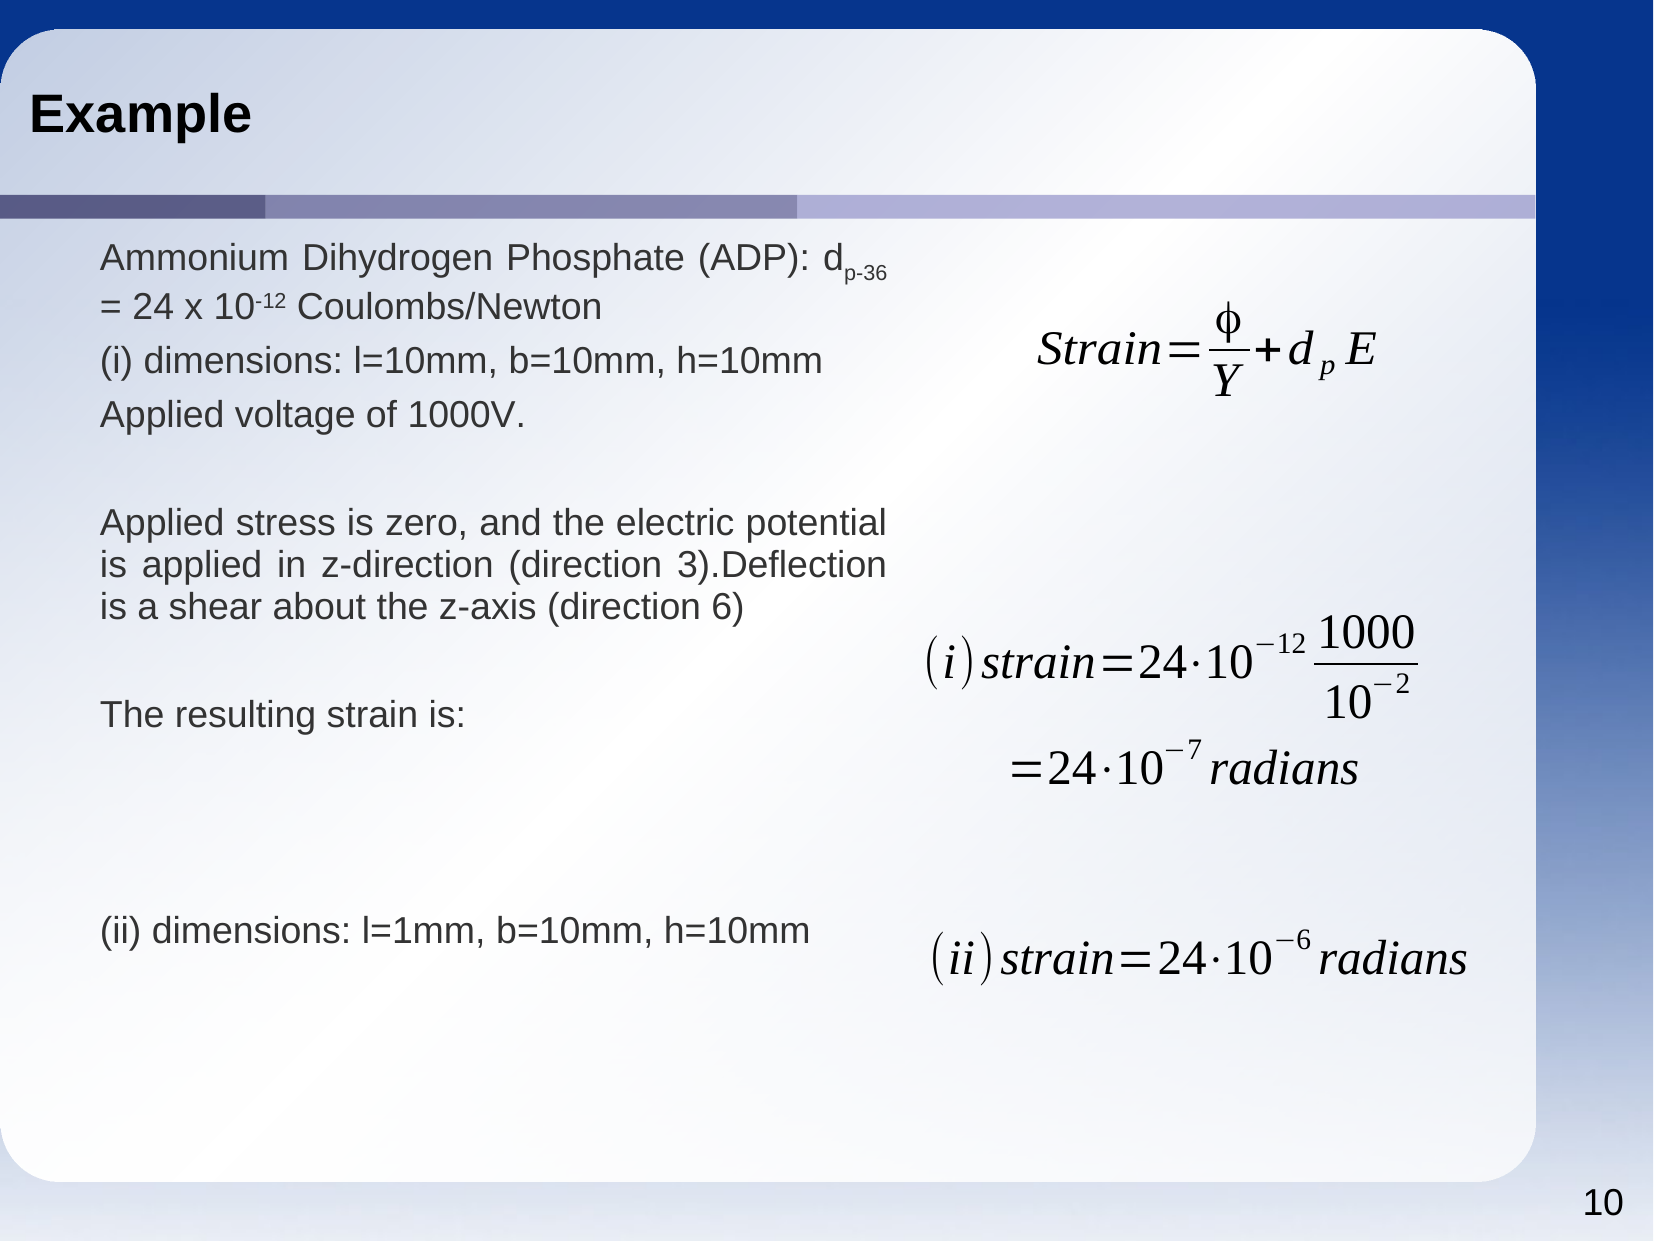

# Example
Ammonium Dihydrogen Phosphate (ADP): dp-36 = 24 x 10-12 Coulombs/Newton
(i) dimensions: l=10mm, b=10mm, h=10mm
Applied voltage of 1000V.
Applied stress is zero, and the electric potential is applied in z-direction (direction 3).Deflection is a shear about the z-axis (direction 6)
The resulting strain is:
(ii) dimensions: l=1mm, b=10mm, h=10mm
10